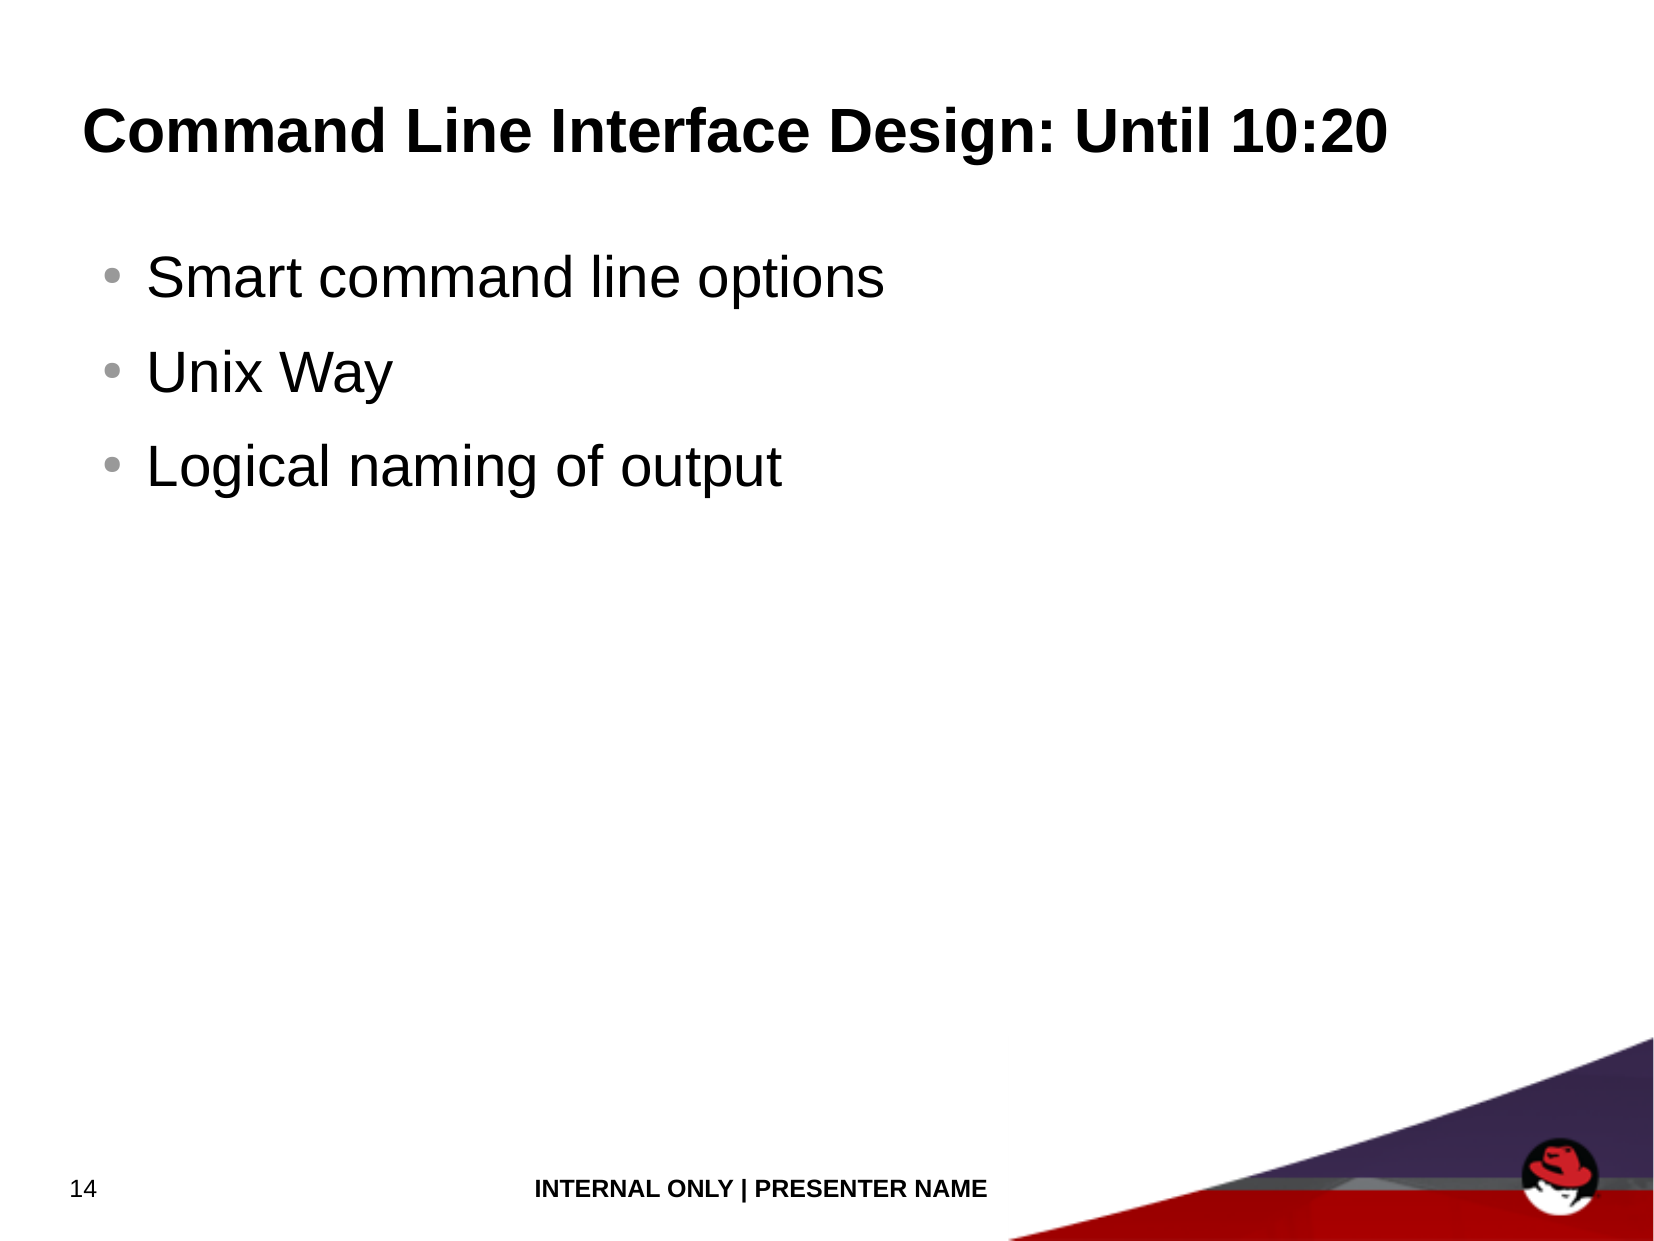

# Command Line Interface Design: Until 10:20
Smart command line options
Unix Way
Logical naming of output